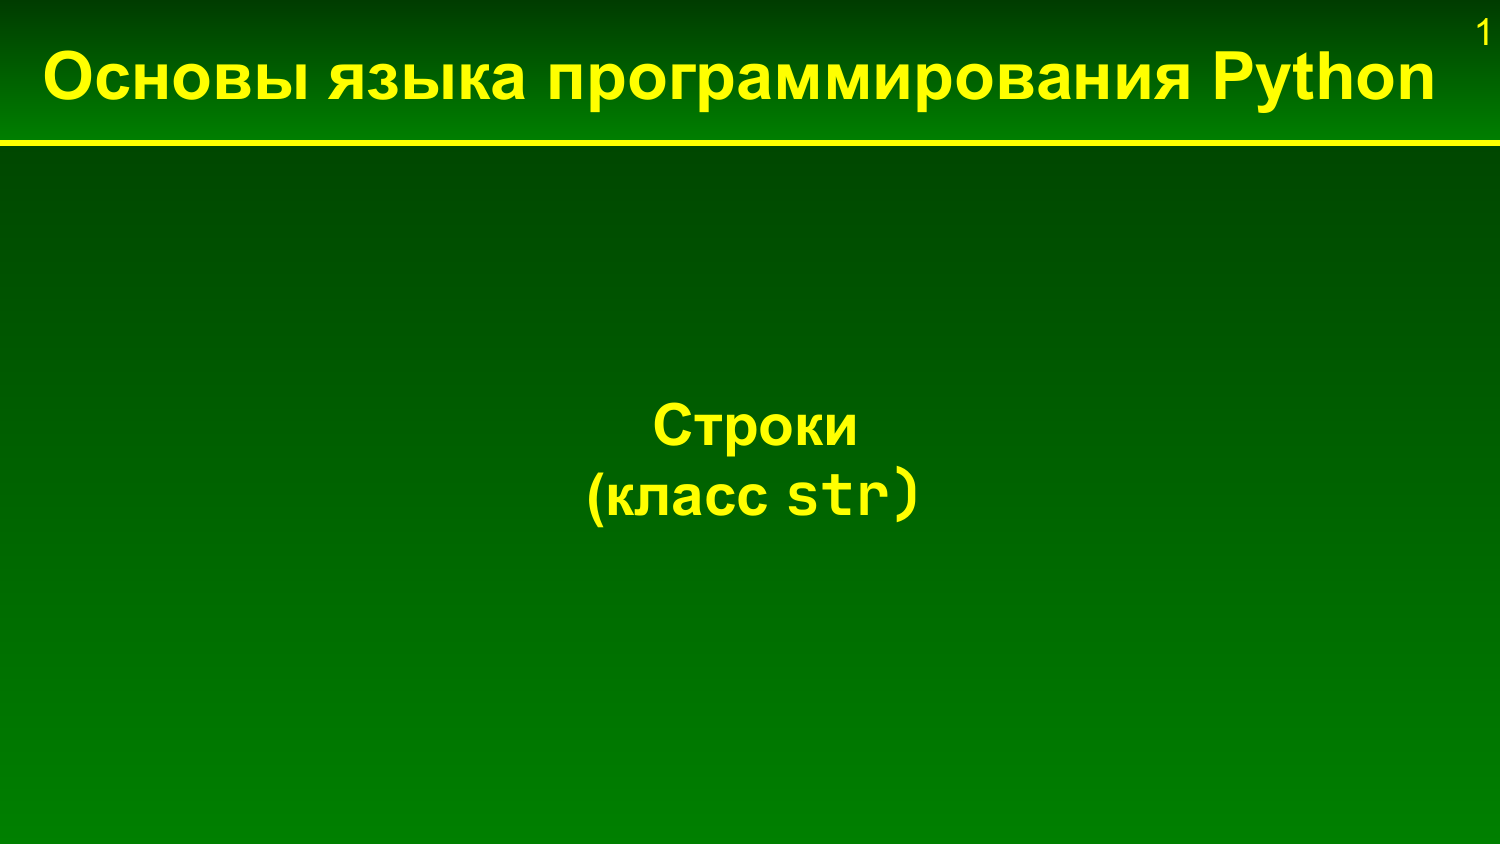

Основы языка программирования Python
Строки
(класс str)